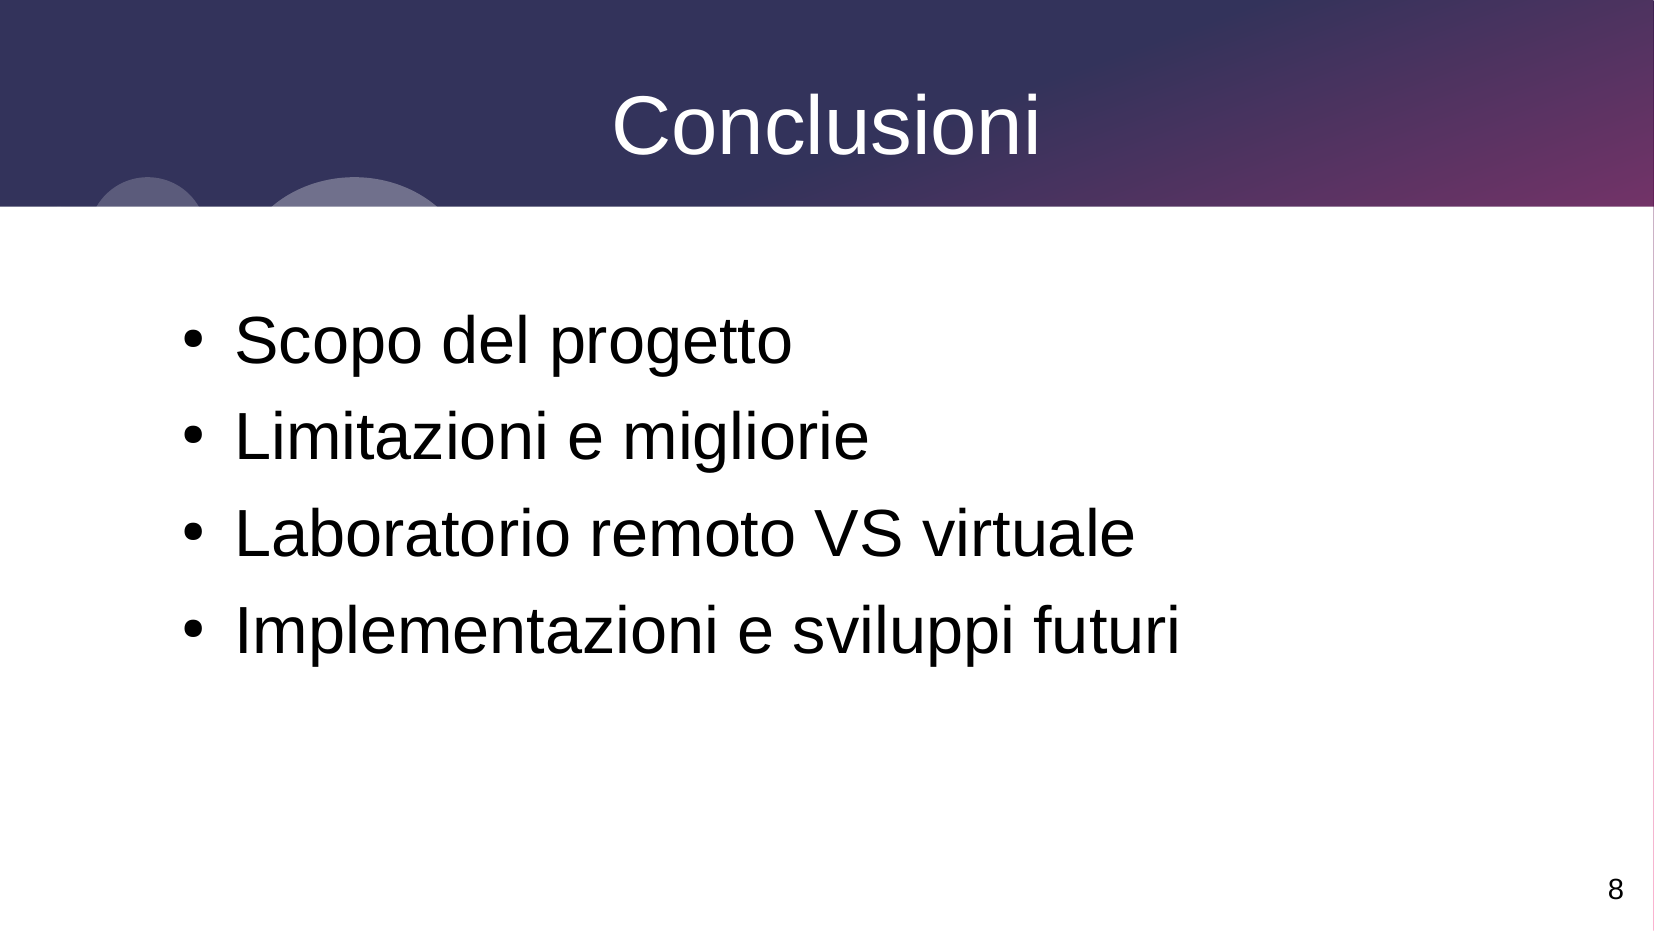

# Conclusioni
Scopo del progetto
Limitazioni e migliorie
Laboratorio remoto VS virtuale
Implementazioni e sviluppi futuri